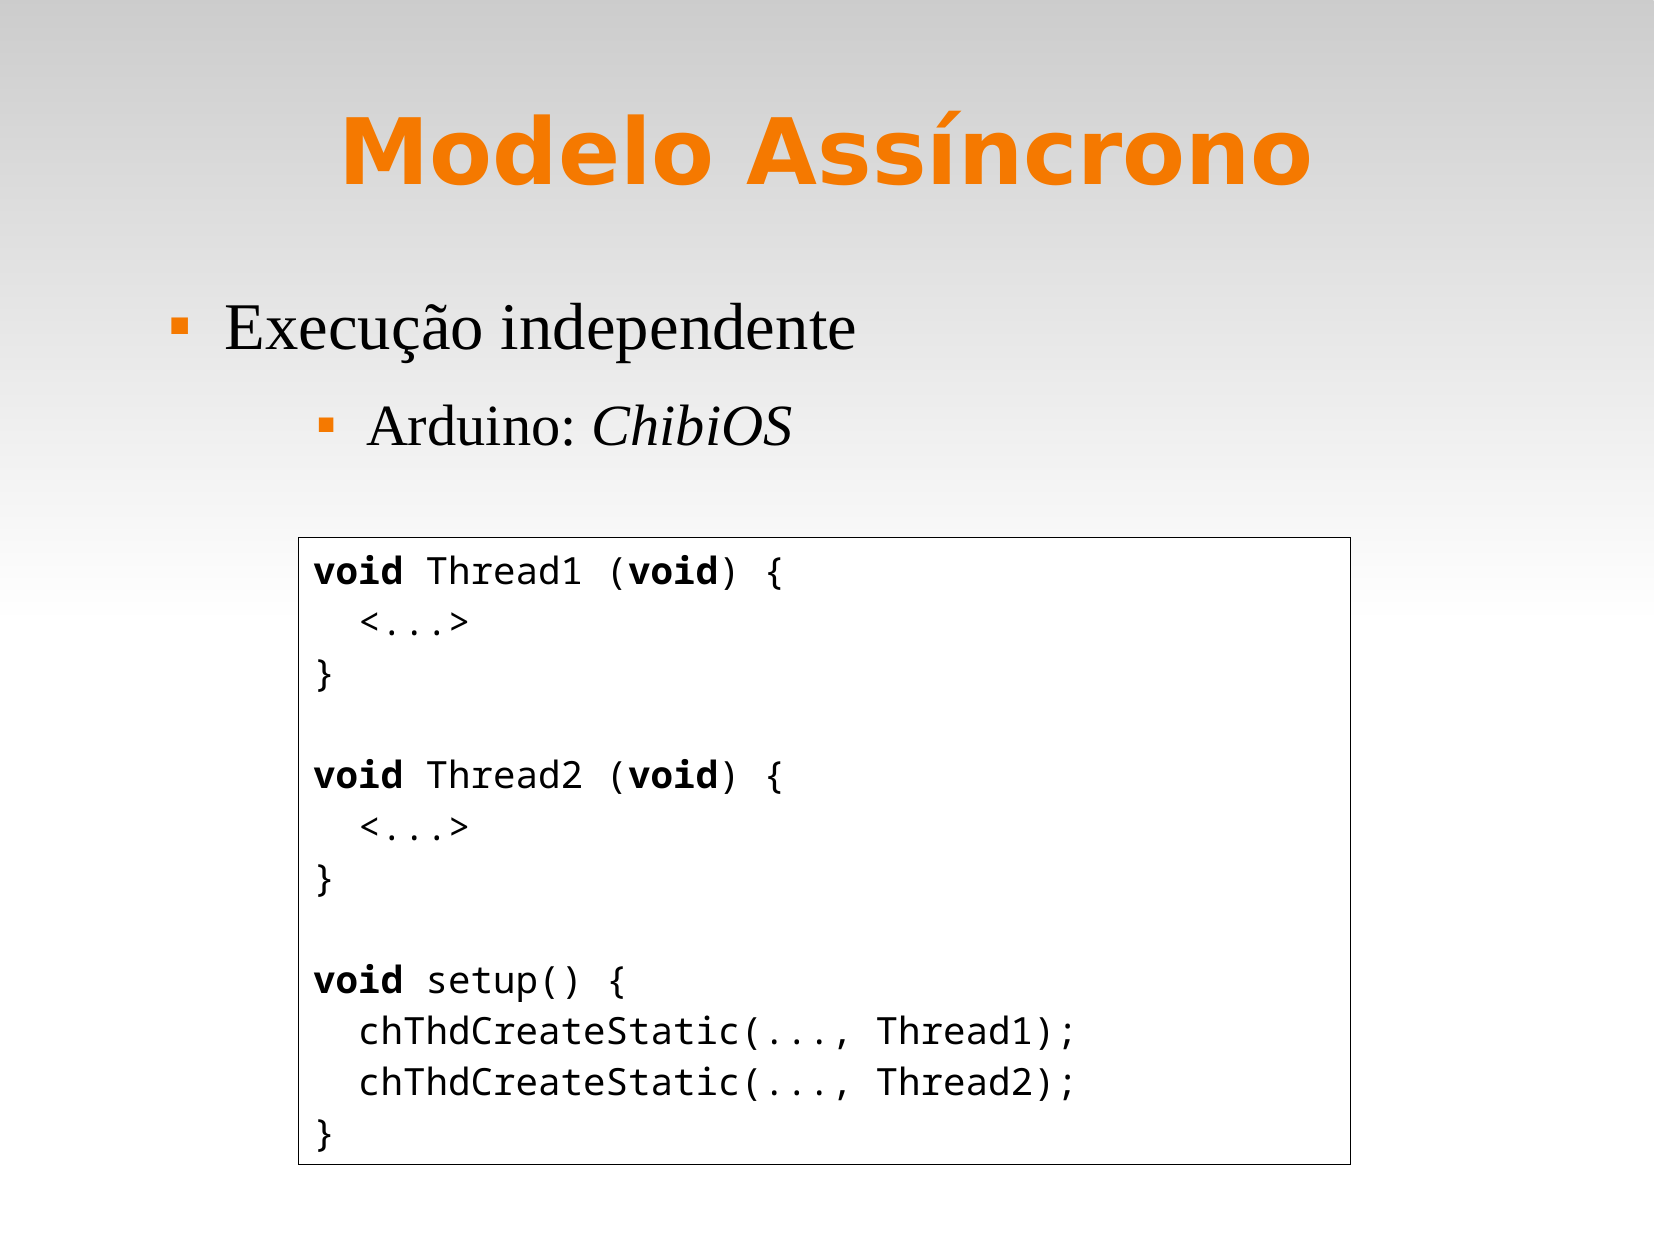

# Modelo Assíncrono
Execução independente
Arduino: ChibiOS
void Thread1 (void) {
 <...>
}
void Thread2 (void) {
 <...>
}
void setup() {
 chThdCreateStatic(..., Thread1);
 chThdCreateStatic(..., Thread2);
}